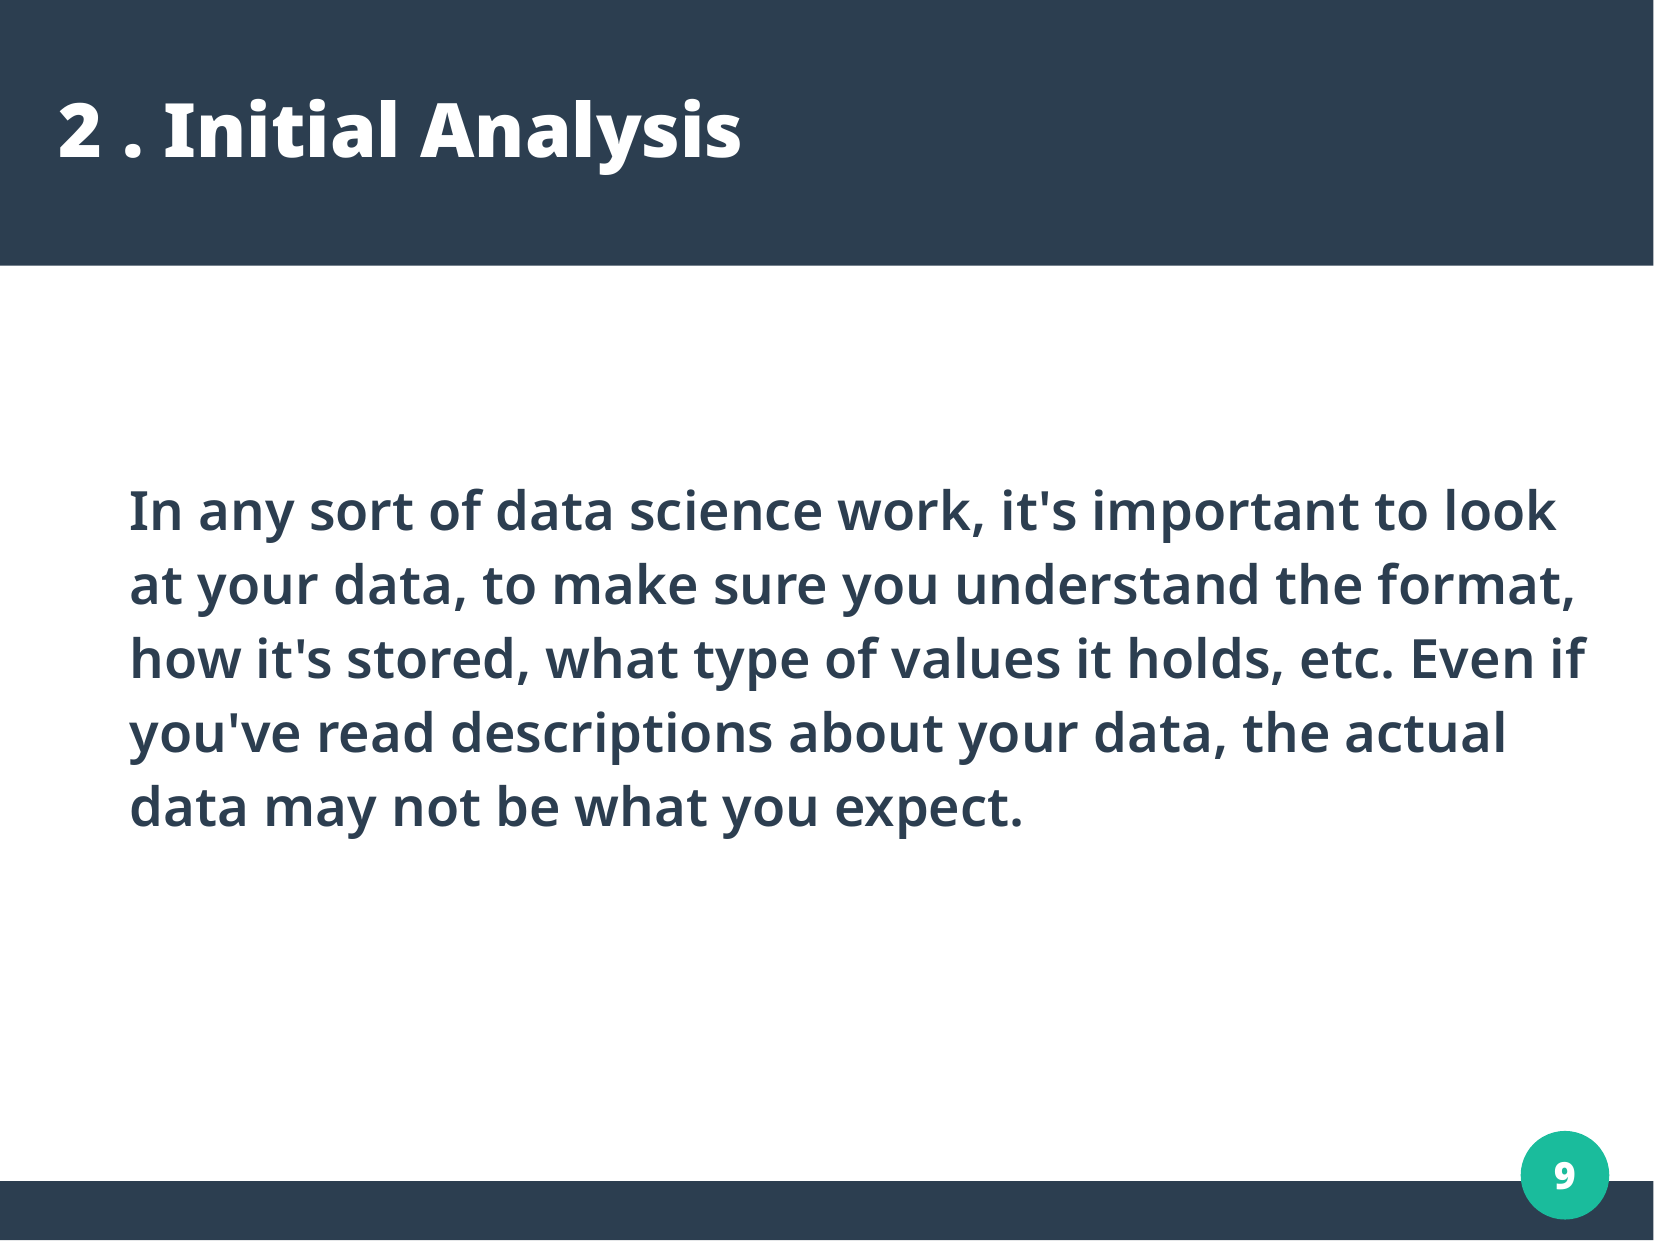

# 2 . Initial Analysis
In any sort of data science work, it's important to look at your data, to make sure you understand the format, how it's stored, what type of values it holds, etc. Even if you've read descriptions about your data, the actual data may not be what you expect.
9